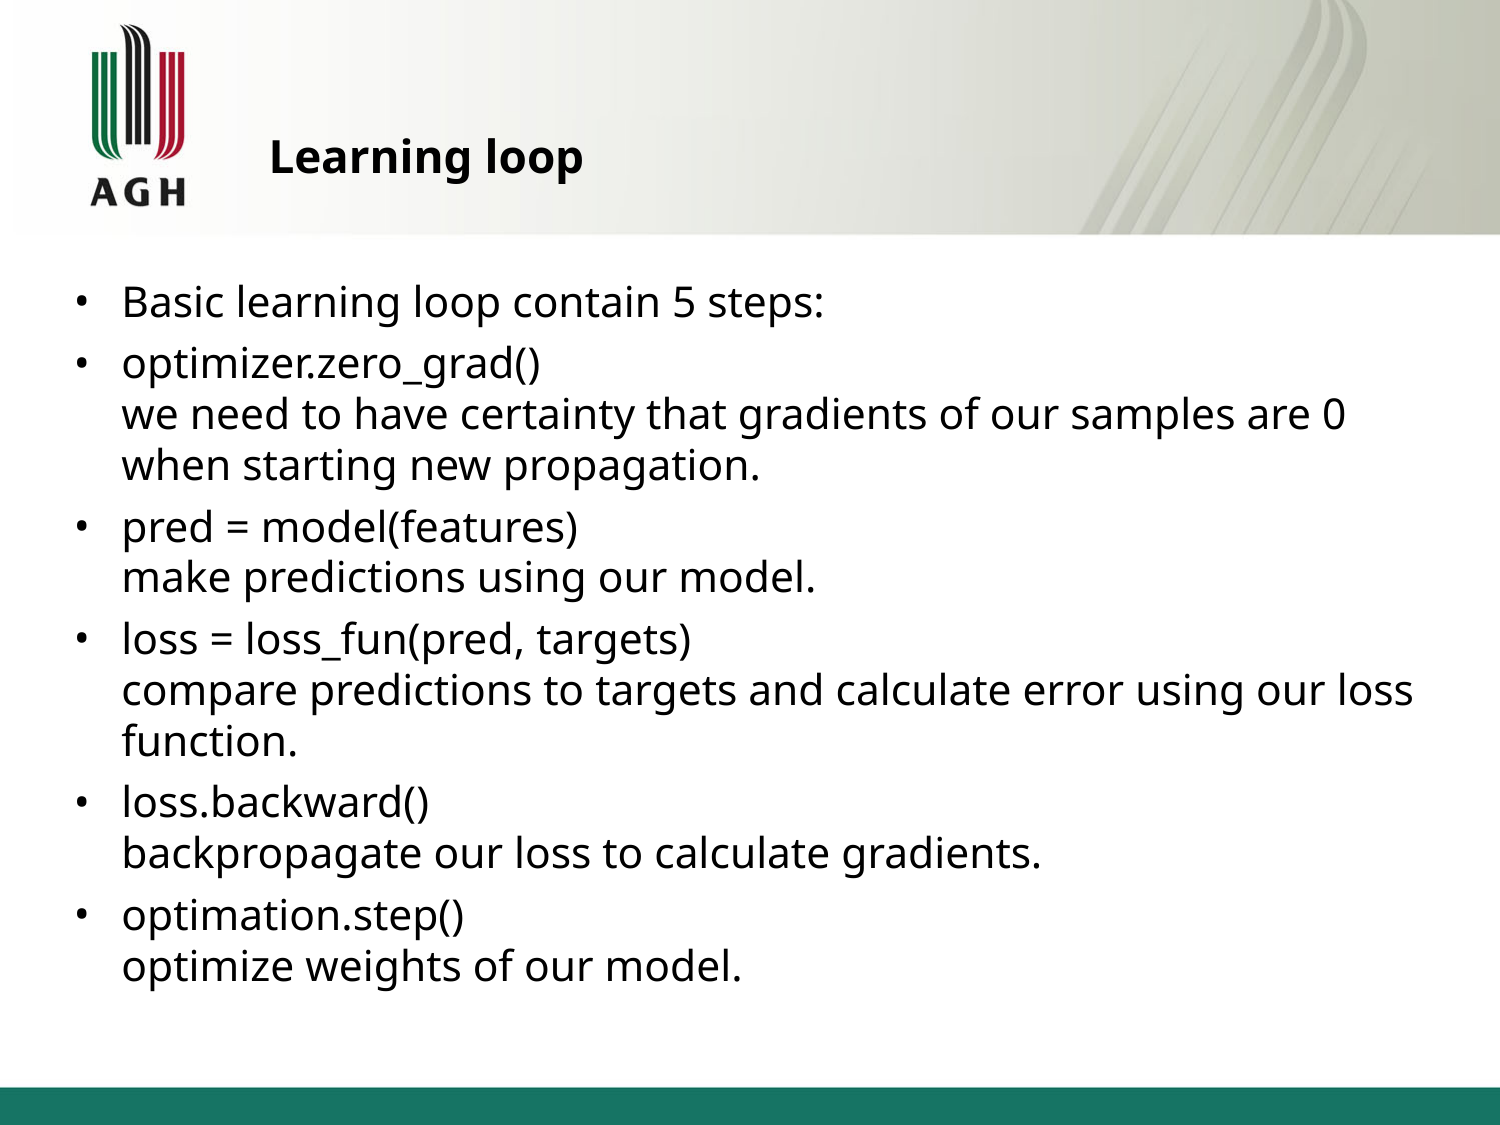

Learning loop
Basic learning loop contain 5 steps:
optimizer.zero_grad()
we need to have certainty that gradients of our samples are 0 when starting new propagation.
pred = model(features)
make predictions using our model.
loss = loss_fun(pred, targets)
compare predictions to targets and calculate error using our loss function.
loss.backward()
backpropagate our loss to calculate gradients.
optimation.step()
optimize weights of our model.